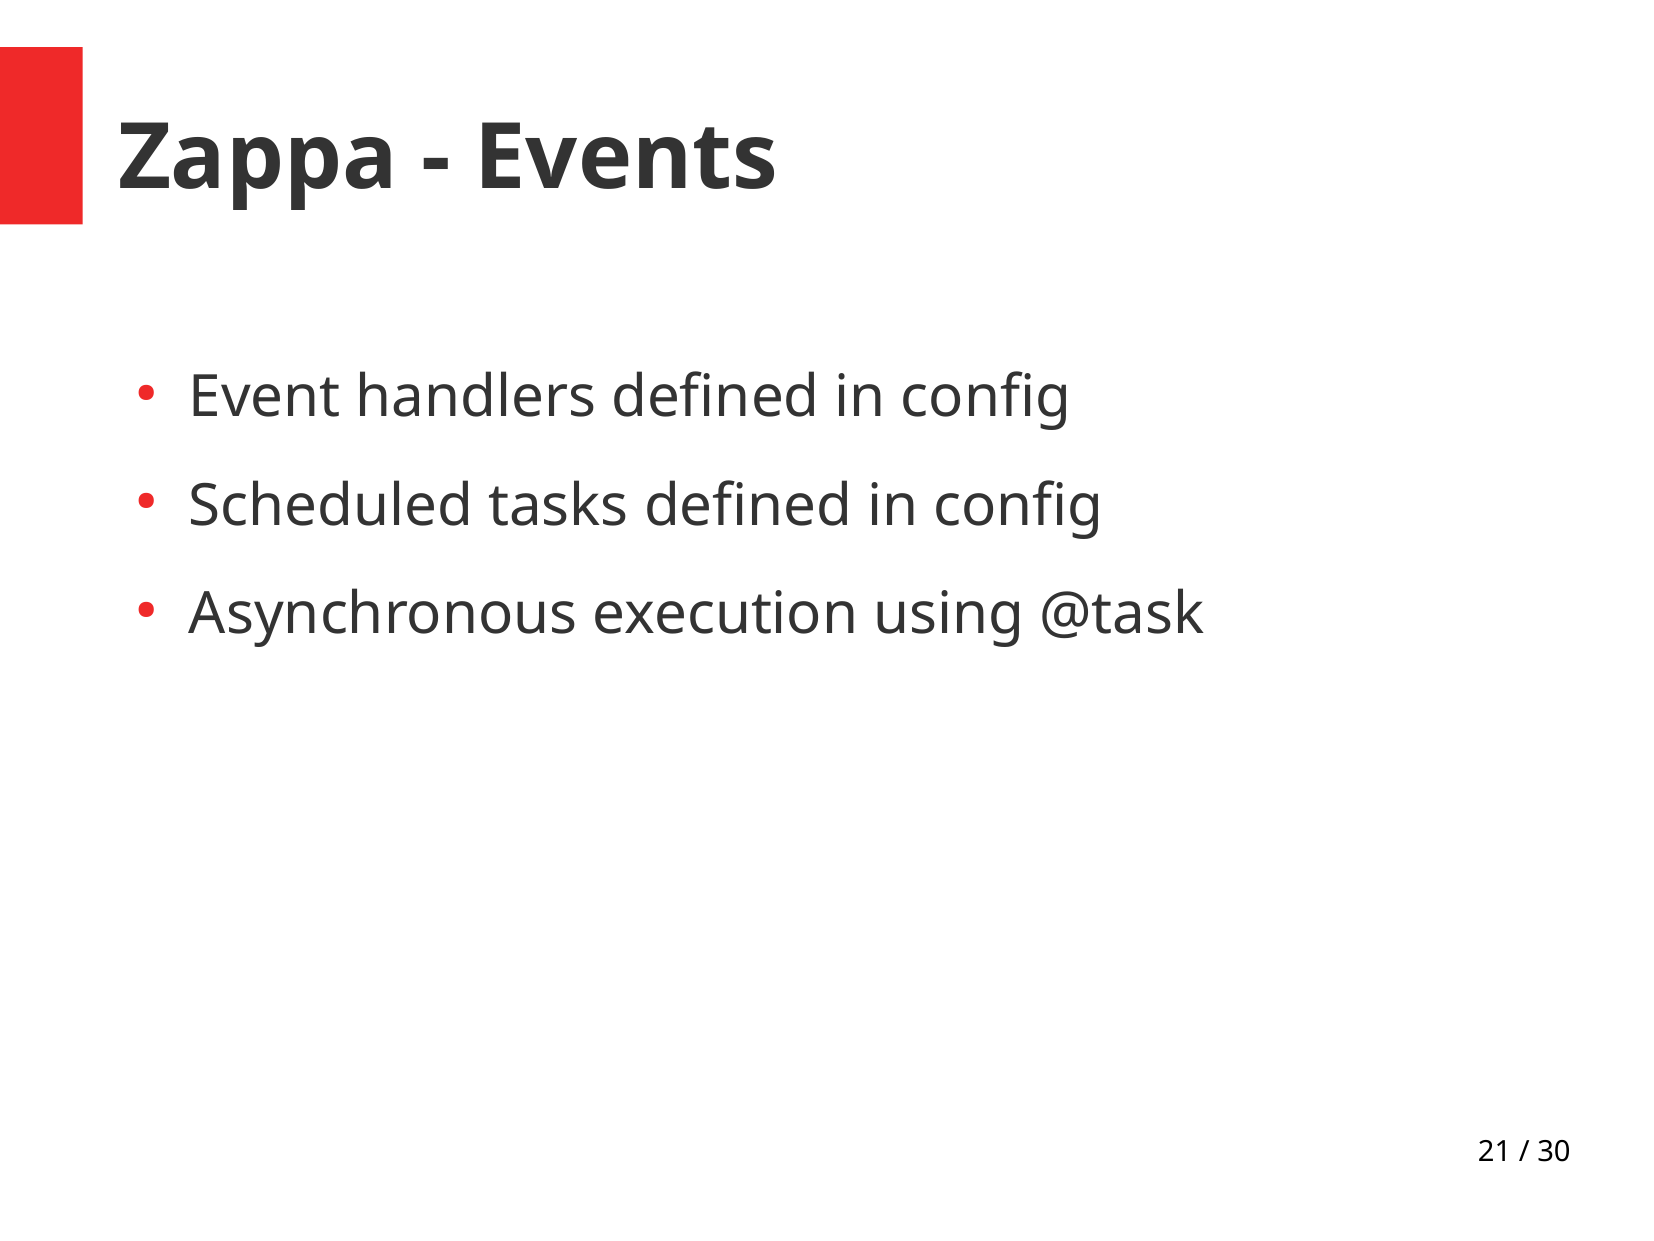

# Zappa - Events
Event handlers defined in config
Scheduled tasks defined in config
Asynchronous execution using @task
21